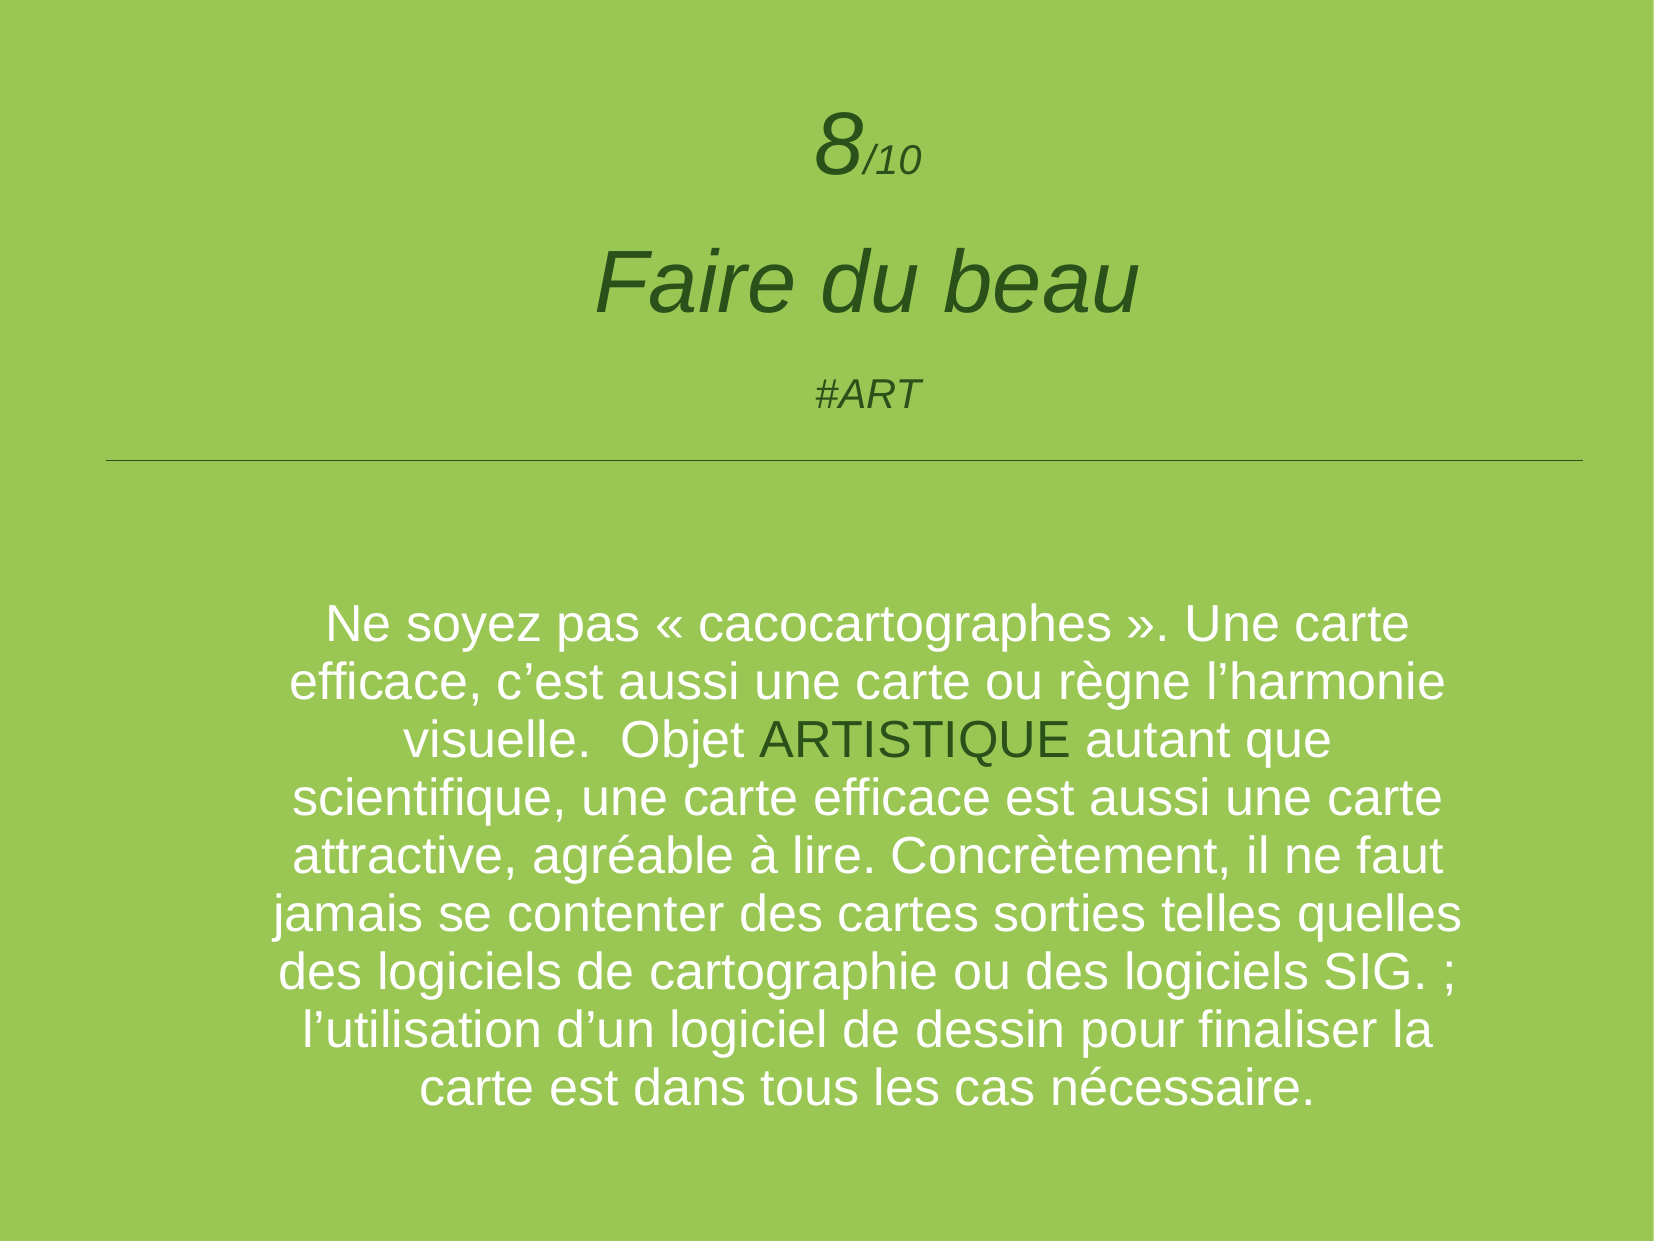

# 8/10
Faire du beau
#ART
Ne soyez pas « cacocartographes ». Une carte efficace, c’est aussi une carte ou règne l’harmonie visuelle. Objet ARTISTIQUE autant que scientifique, une carte efficace est aussi une carte attractive, agréable à lire. Concrètement, il ne faut jamais se contenter des cartes sorties telles quelles des logiciels de cartographie ou des logiciels SIG. ; l’utilisation d’un logiciel de dessin pour finaliser la carte est dans tous les cas nécessaire.